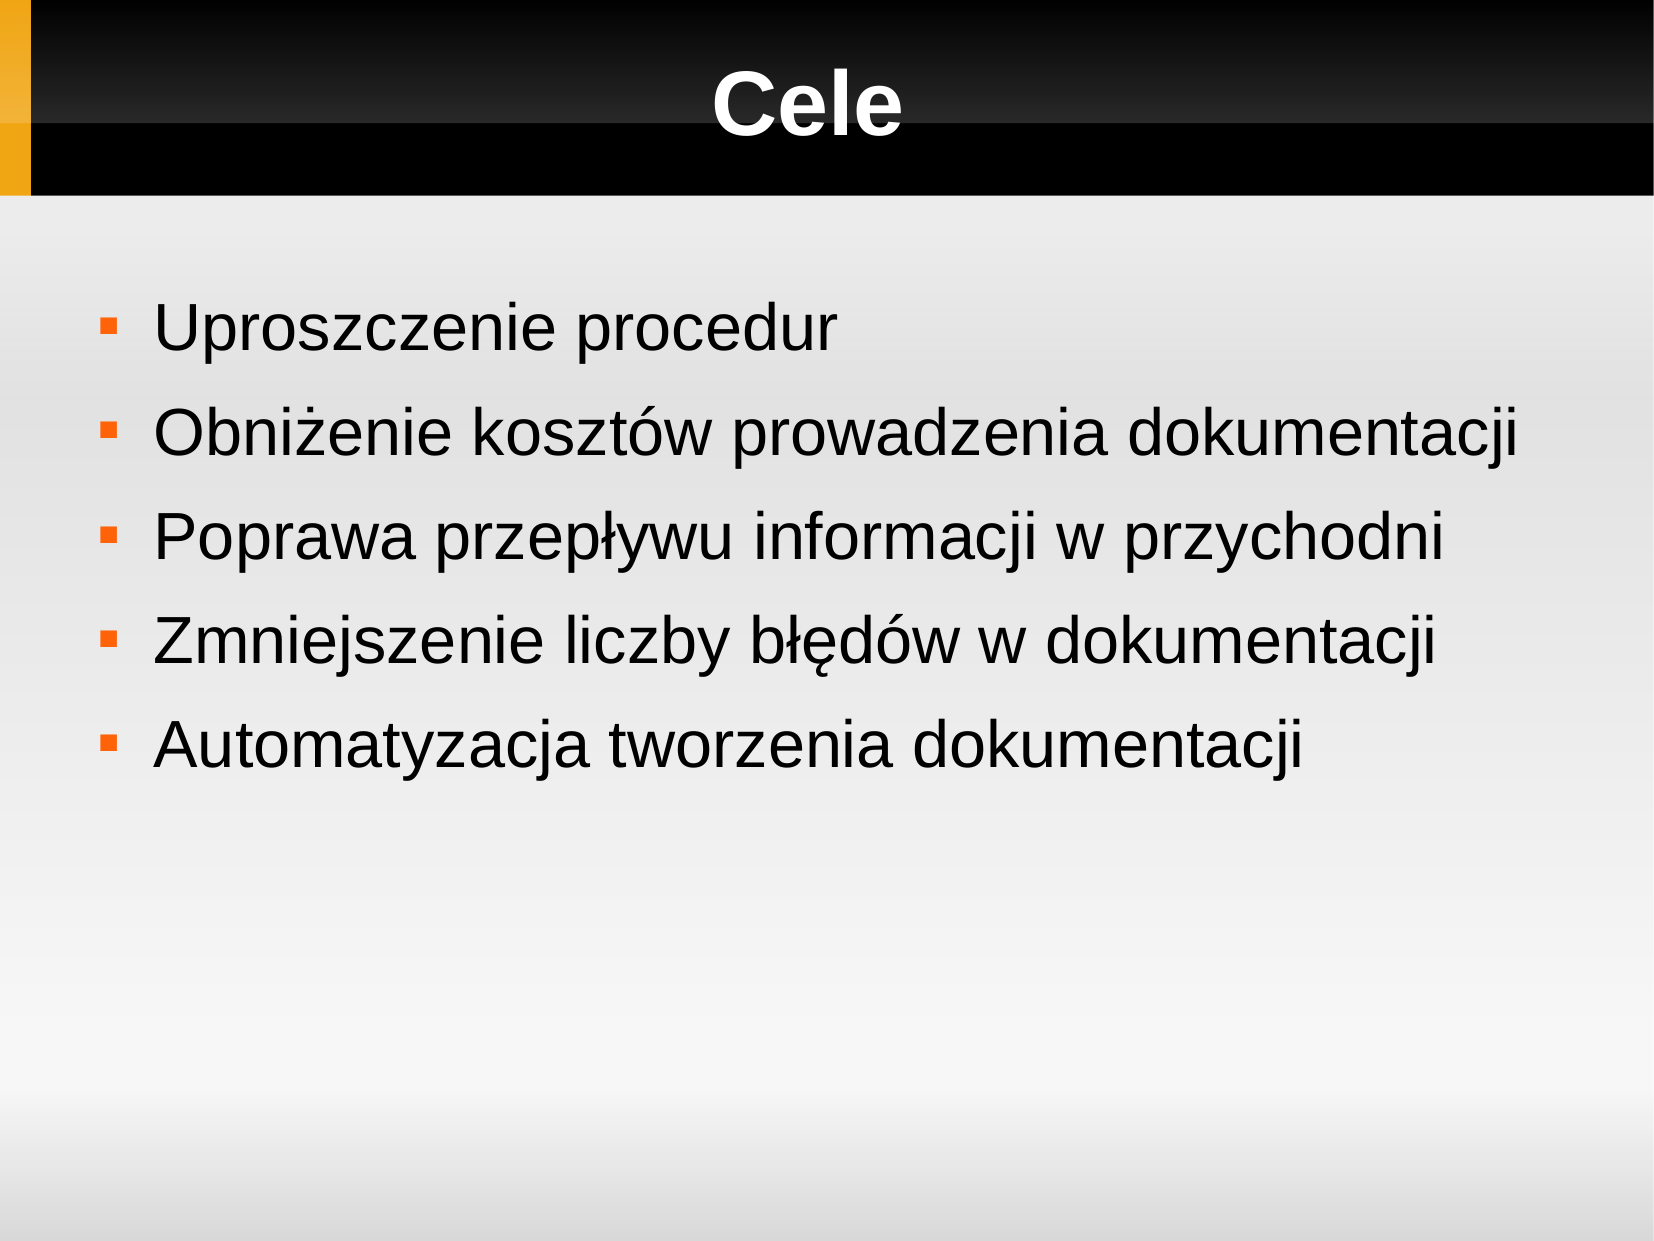

# Cele
Uproszczenie procedur
Obniżenie kosztów prowadzenia dokumentacji
Poprawa przepływu informacji w przychodni
Zmniejszenie liczby błędów w dokumentacji
Automatyzacja tworzenia dokumentacji